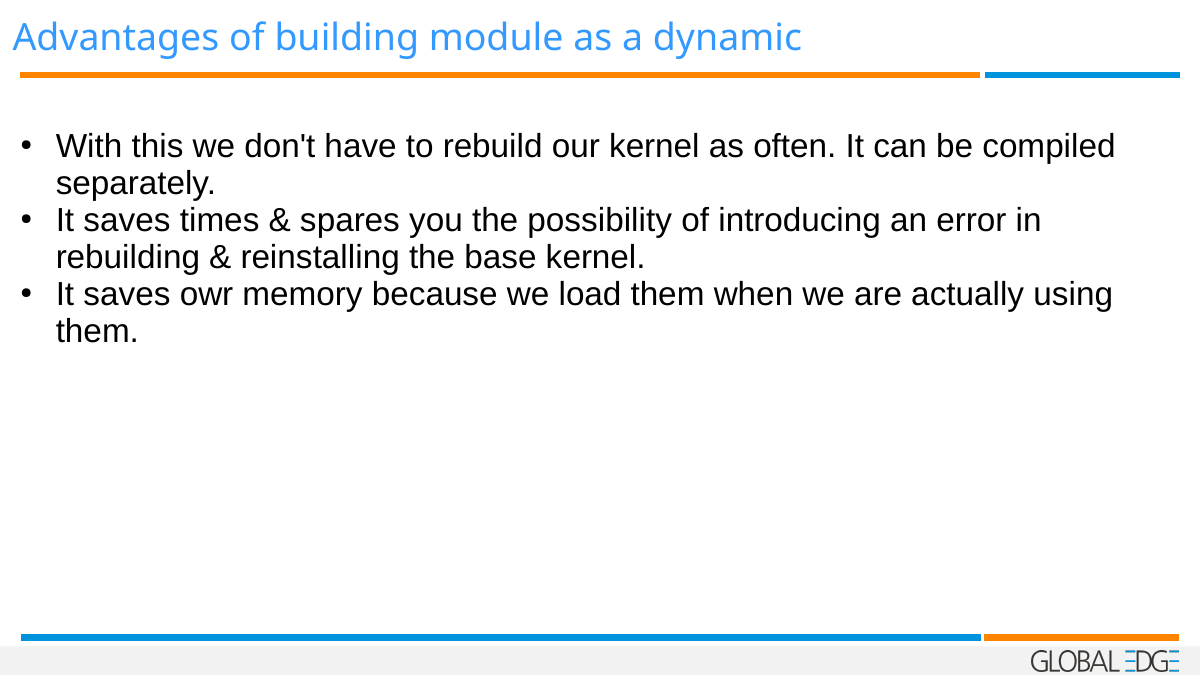

# Advantages of building module as a dynamic
With this we don't have to rebuild our kernel as often. It can be compiled separately.
It saves times & spares you the possibility of introducing an error in rebuilding & reinstalling the base kernel.
It saves owr memory because we load them when we are actually using them.